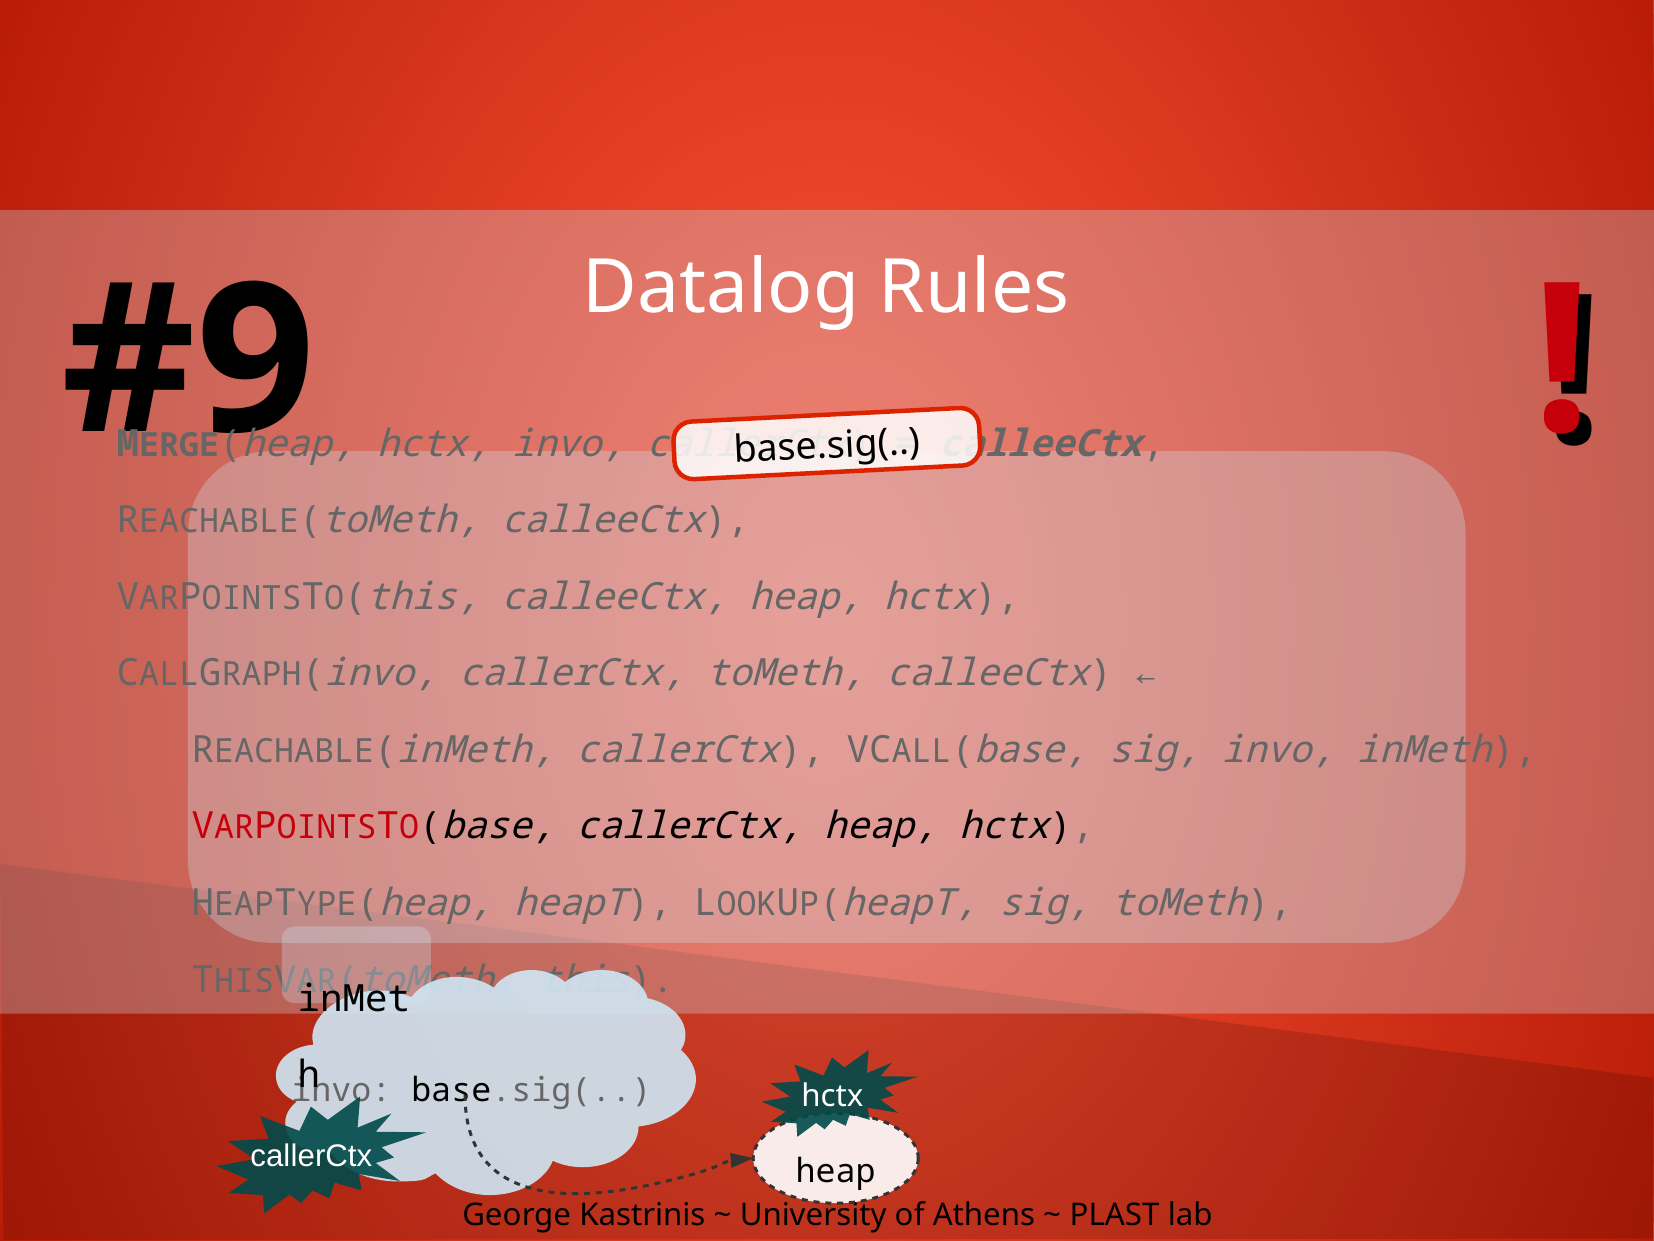

#9
!
Datalog Rules
base.sig(..)
MERGE(heap, hctx, invo, callerCtx) = calleeCtx,
REACHABLE(toMeth, calleeCtx),
VARPOINTSTO(this, calleeCtx, heap, hctx),
CALLGRAPH(invo, callerCtx, toMeth, calleeCtx) ←
	REACHABLE(inMeth, callerCtx), VCALL(base, sig, invo, inMeth),
	VARPOINTSTO(base, callerCtx, heap, hctx),
	HEAPTYPE(heap, heapT), LOOKUP(heapT, sig, toMeth),
	THISVAR(toMeth, this).
inMeth
invo: base.sig(..)
hctx
callerCtx
heap
George Kastrinis ~ University of Athens ~ PLAST lab